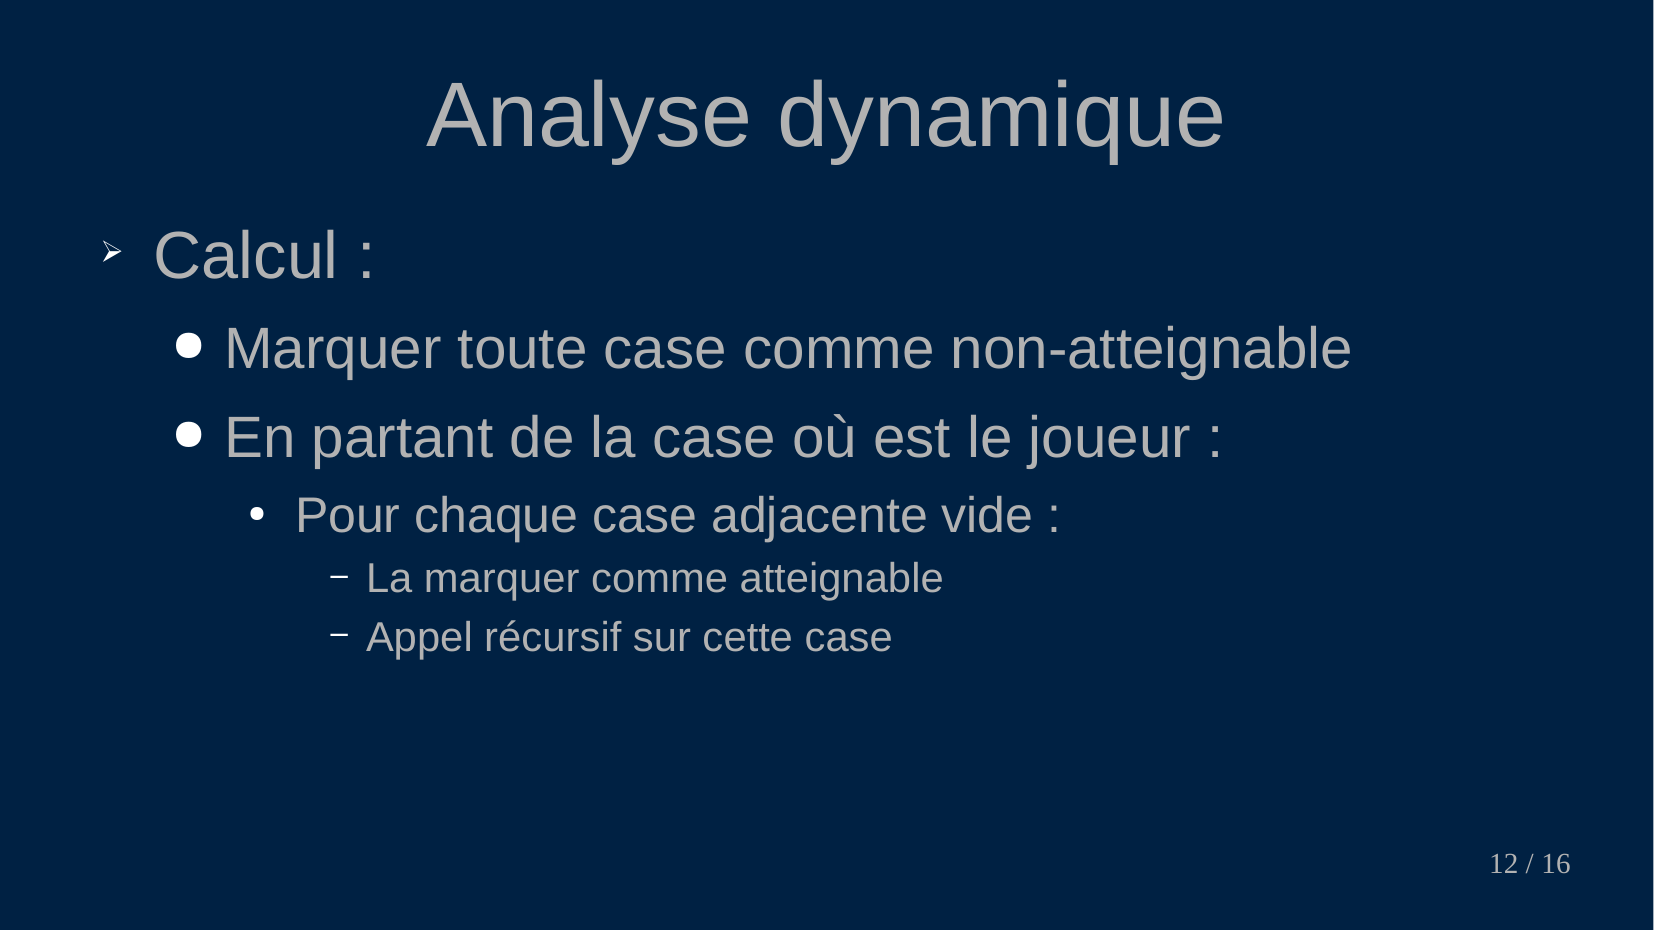

# Analyse dynamique
Calcul :
Marquer toute case comme non-atteignable
En partant de la case où est le joueur :
Pour chaque case adjacente vide :
La marquer comme atteignable
Appel récursif sur cette case
12